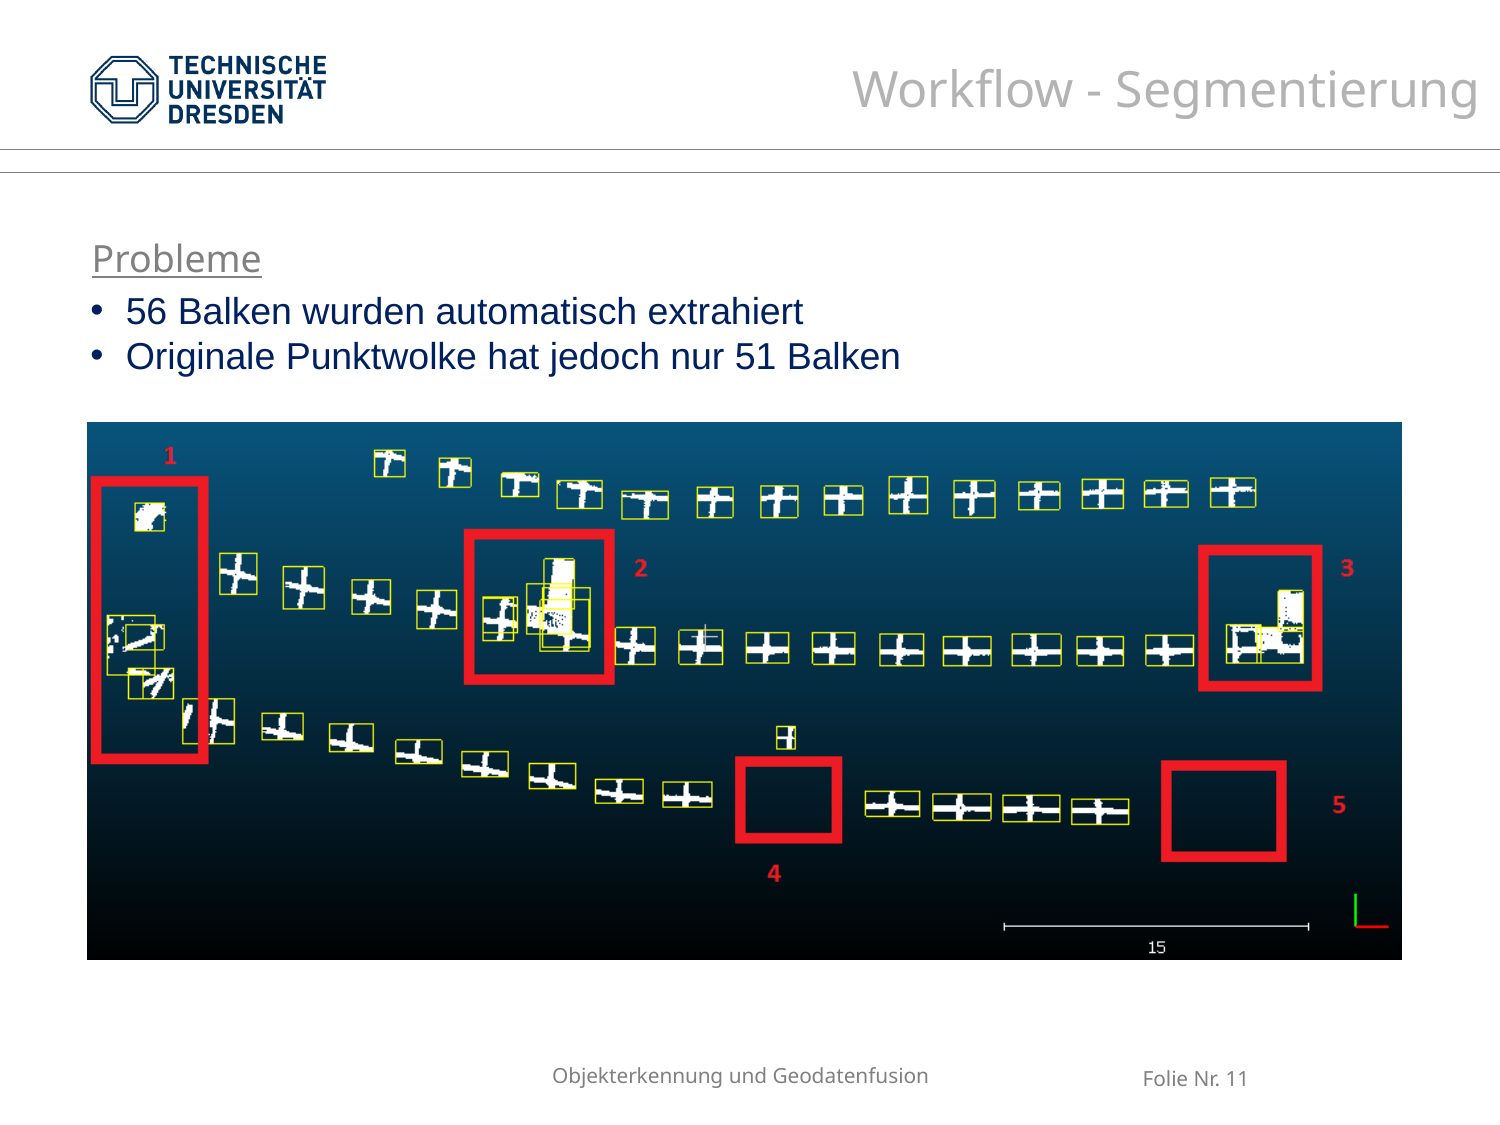

Workflow - Segmentierung
Probleme
56 Balken wurden automatisch extrahiert
Originale Punktwolke hat jedoch nur 51 Balken